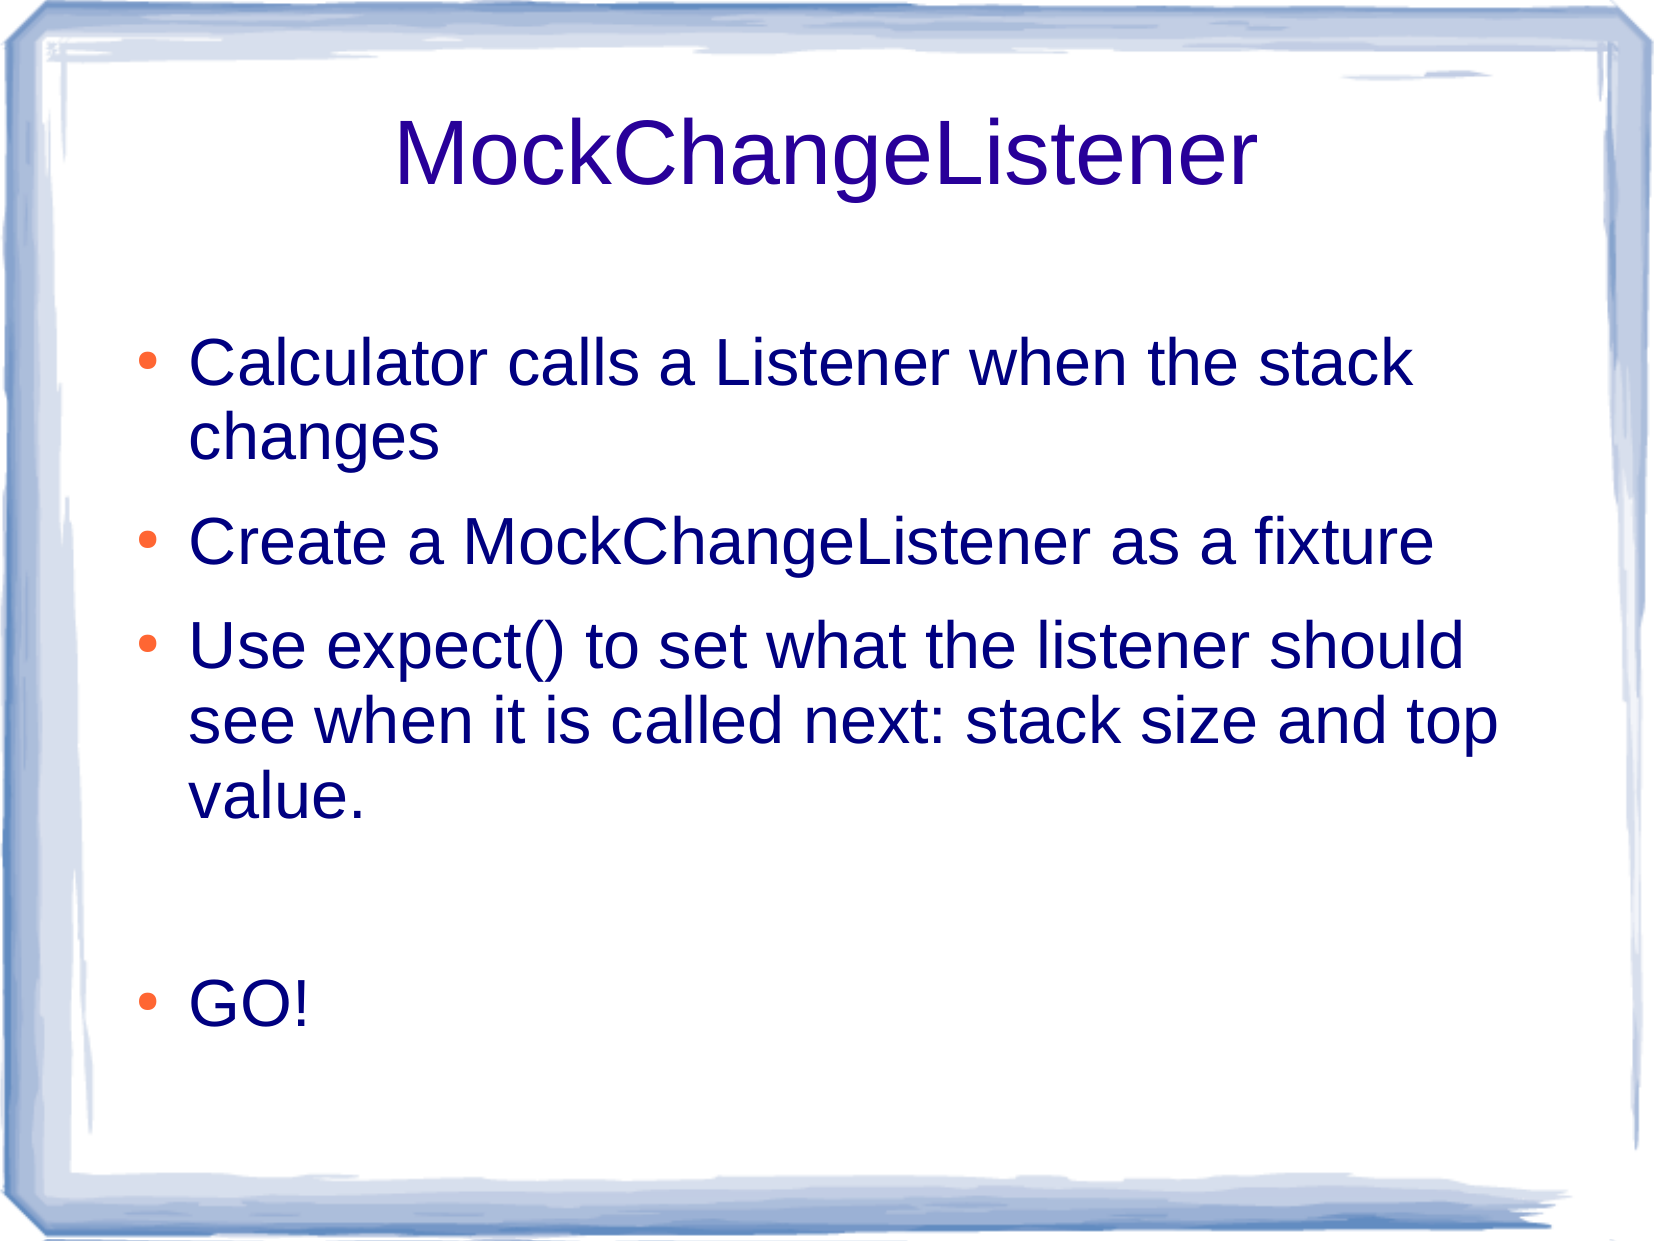

# MockChangeListener
Calculator calls a Listener when the stack changes
Create a MockChangeListener as a fixture
Use expect() to set what the listener should see when it is called next: stack size and top value.
GO!